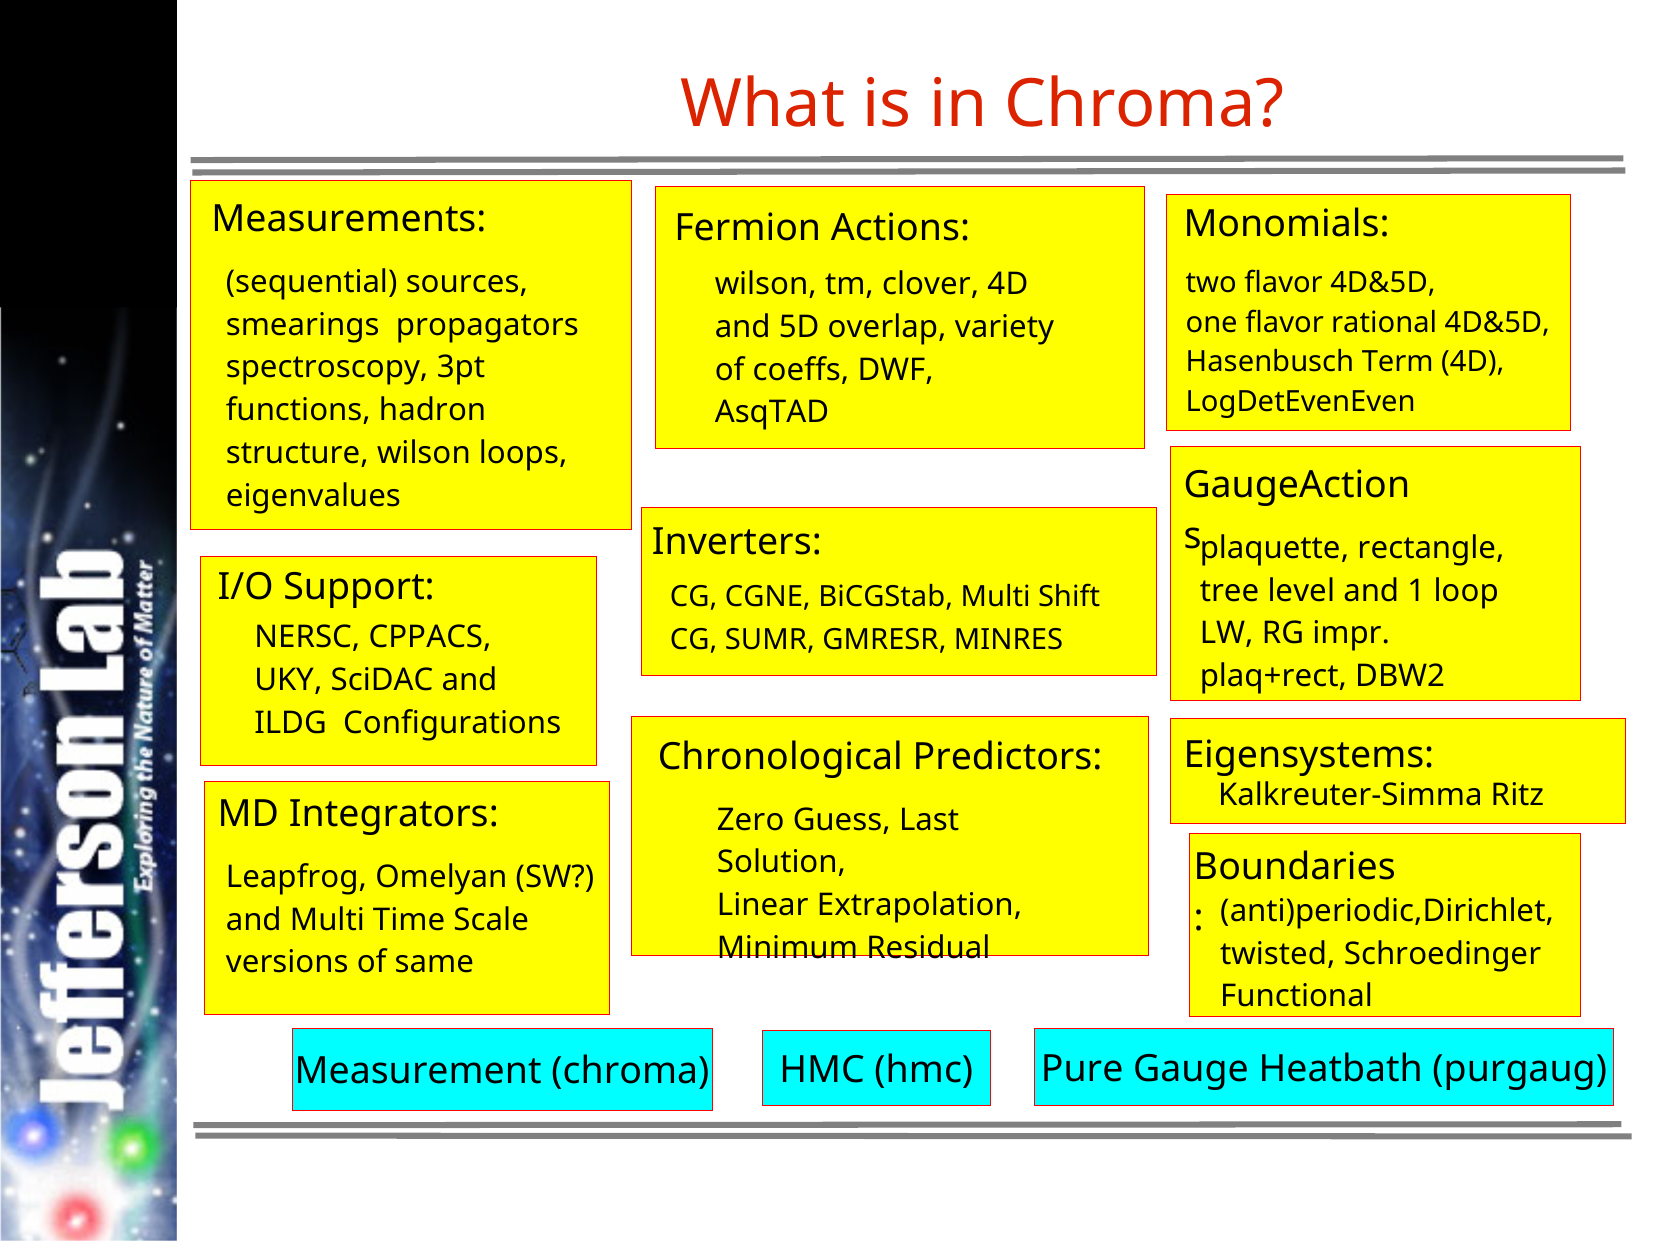

# What is in Chroma?
Measurements:
(sequential) sources, smearings propagators spectroscopy, 3pt functions, hadron structure, wilson loops, eigenvalues
Fermion Actions:
wilson, tm, clover, 4D and 5D overlap, variety of coeffs, DWF,
AsqTAD
Monomials:
two flavor 4D&5D,
one flavor rational 4D&5D,
Hasenbusch Term (4D),
LogDetEvenEven
GaugeActions
plaquette, rectangle, tree level and 1 loop LW, RG impr. plaq+rect, DBW2
Inverters:
CG, CGNE, BiCGStab, Multi Shift CG, SUMR, GMRESR, MINRES
I/O Support:
NERSC, CPPACS, UKY, SciDAC and ILDG Configurations
Chronological Predictors:
Zero Guess, Last Solution,
Linear Extrapolation,
Minimum Residual
Eigensystems:
Kalkreuter-Simma Ritz
MD Integrators:
Leapfrog, Omelyan (SW?) and Multi Time Scale versions of same
Boundaries:
(anti)periodic,Dirichlet, twisted, Schroedinger Functional
Pure Gauge Heatbath (purgaug)
Measurement (chroma)
HMC (hmc)